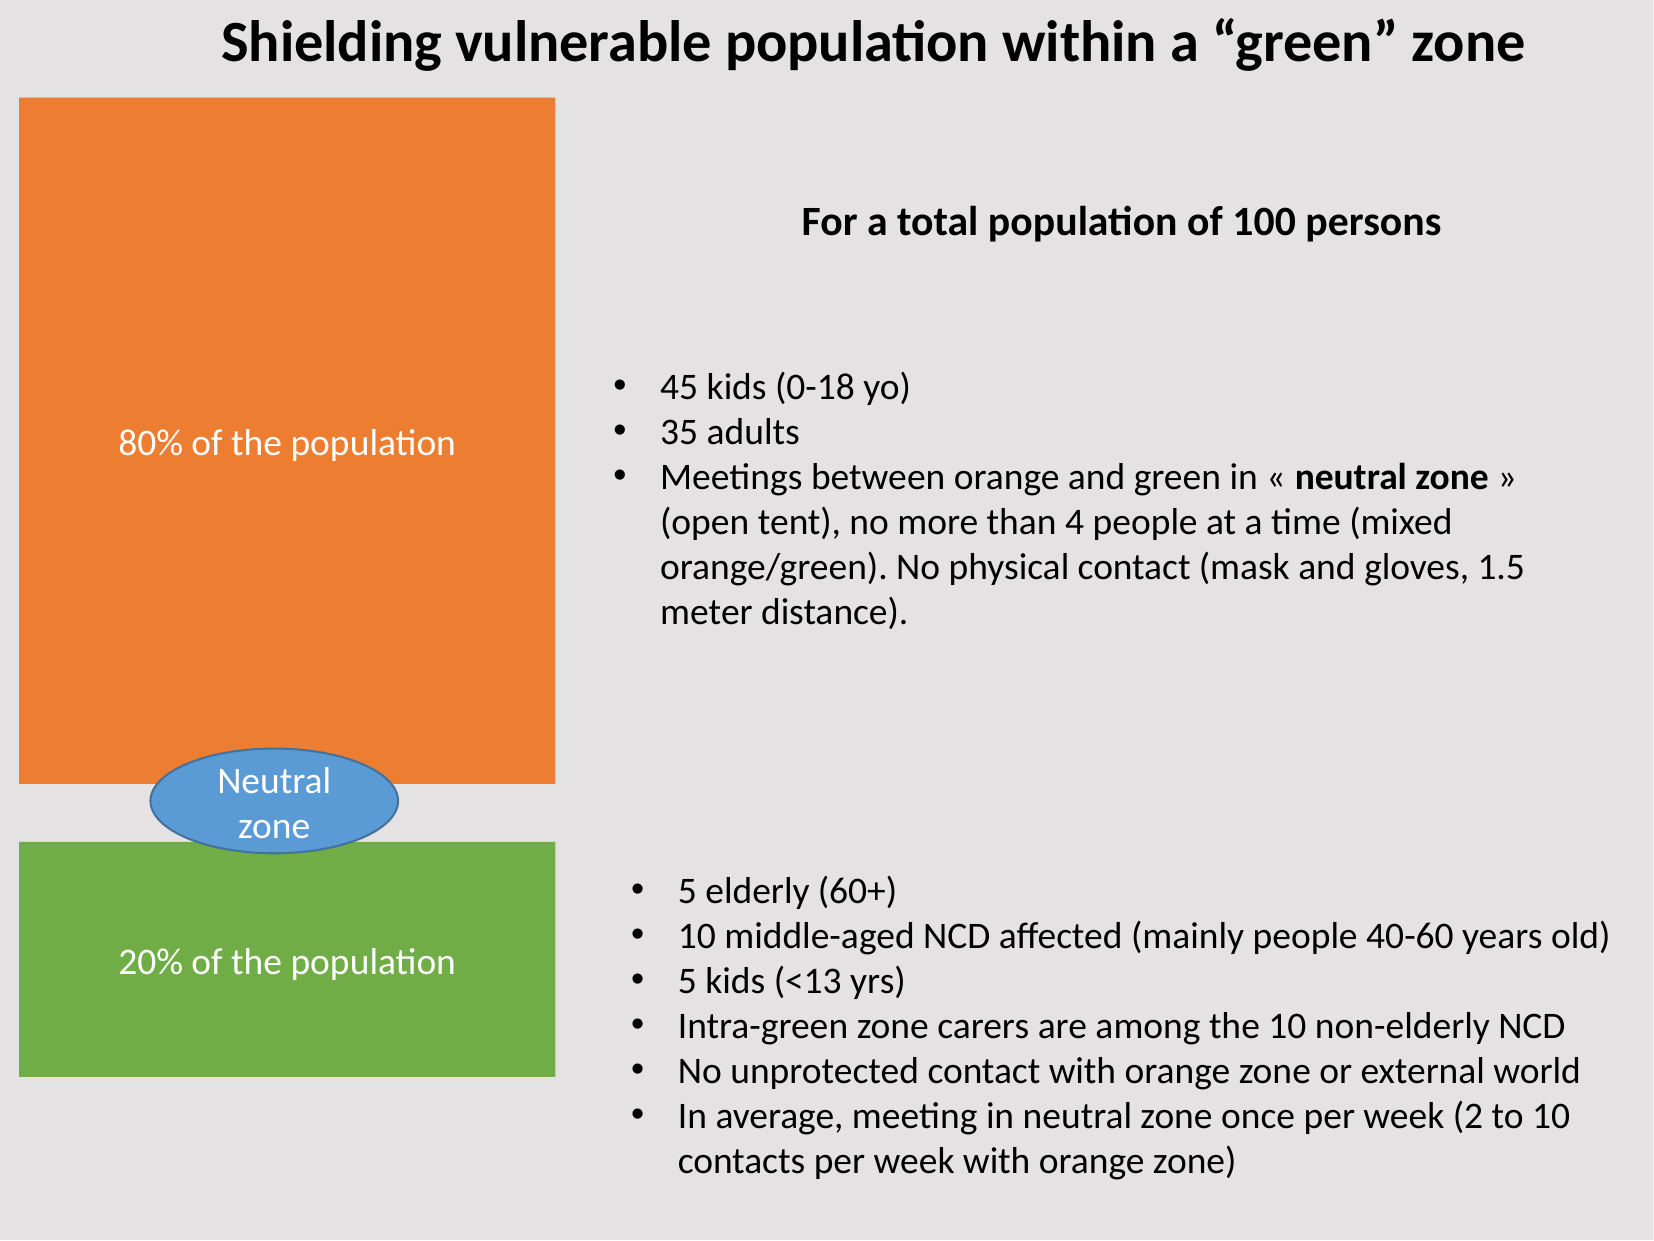

Shielding vulnerable population within a “green” zone
80% of the population
For a total population of 100 persons
45 kids (0-18 yo)
35 adults
Meetings between orange and green in « neutral zone » (open tent), no more than 4 people at a time (mixed orange/green). No physical contact (mask and gloves, 1.5 meter distance).
Neutral zone
5 elderly (60+)
10 middle-aged NCD affected (mainly people 40-60 years old)
5 kids (<13 yrs)
Intra-green zone carers are among the 10 non-elderly NCD
No unprotected contact with orange zone or external world
In average, meeting in neutral zone once per week (2 to 10 contacts per week with orange zone)
20% of the population